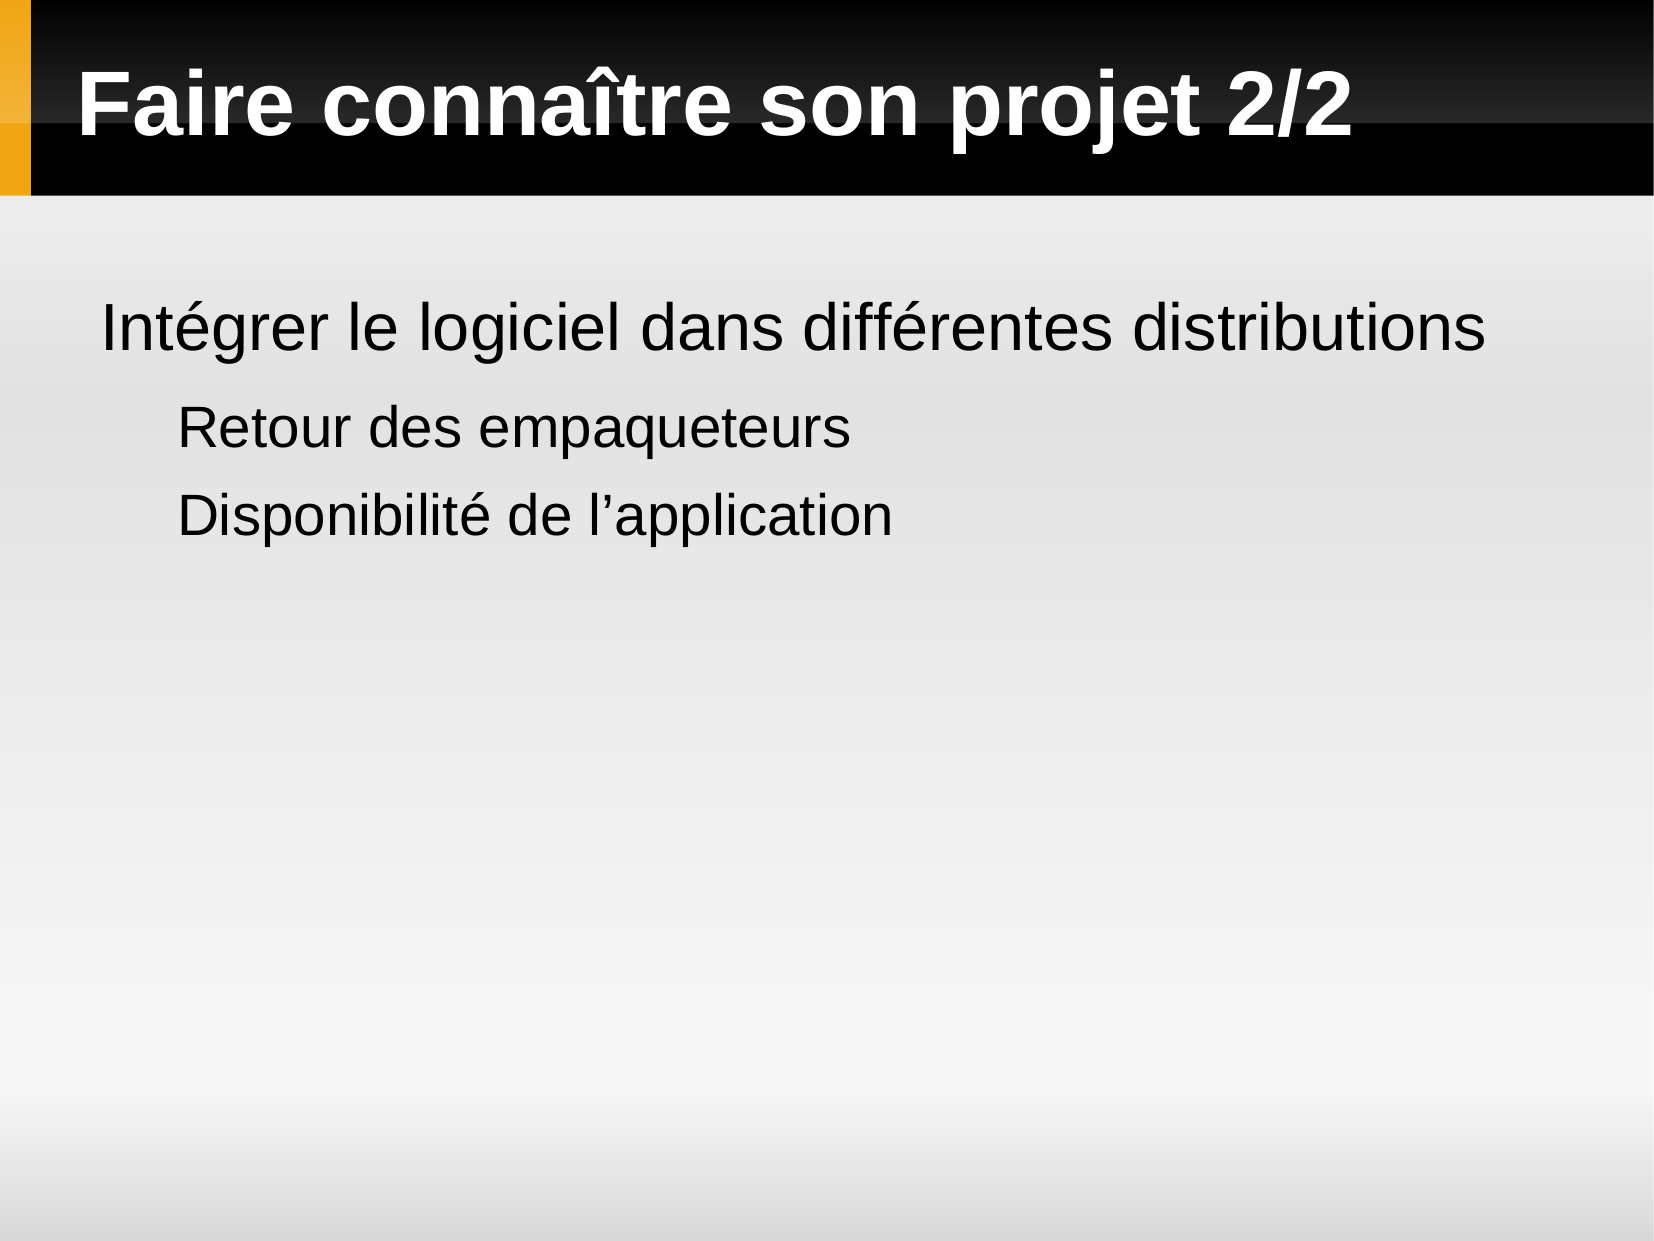

# Faire connaître son projet 2/2
Intégrer le logiciel dans différentes distributions
Retour des empaqueteurs
Disponibilité de l’application